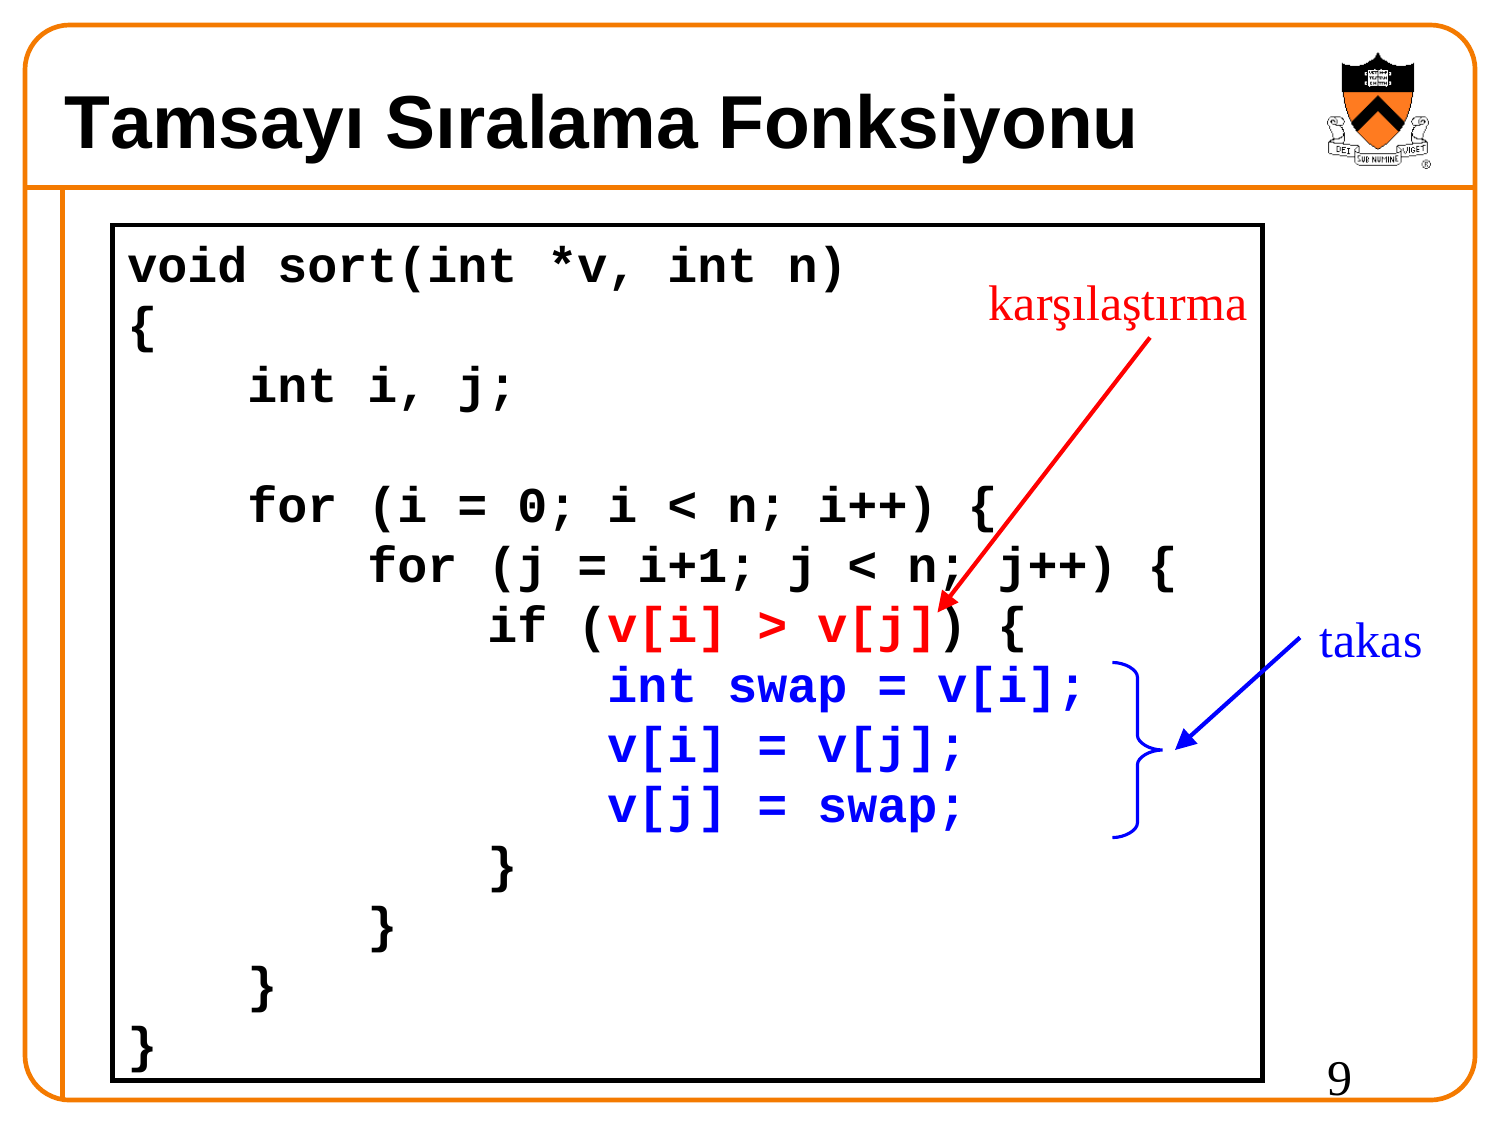

# Tamsayı Sıralama Fonksiyonu
void sort(int *v, int n)
{
 int i, j;
 for (i = 0; i < n; i++) {
 for (j = i+1; j < n; j++) {
 if (v[i] > v[j]) {
 int swap = v[i];
 v[i] = v[j];
 v[j] = swap;
 }
 }
 }
}
karşılaştırma
takas
9